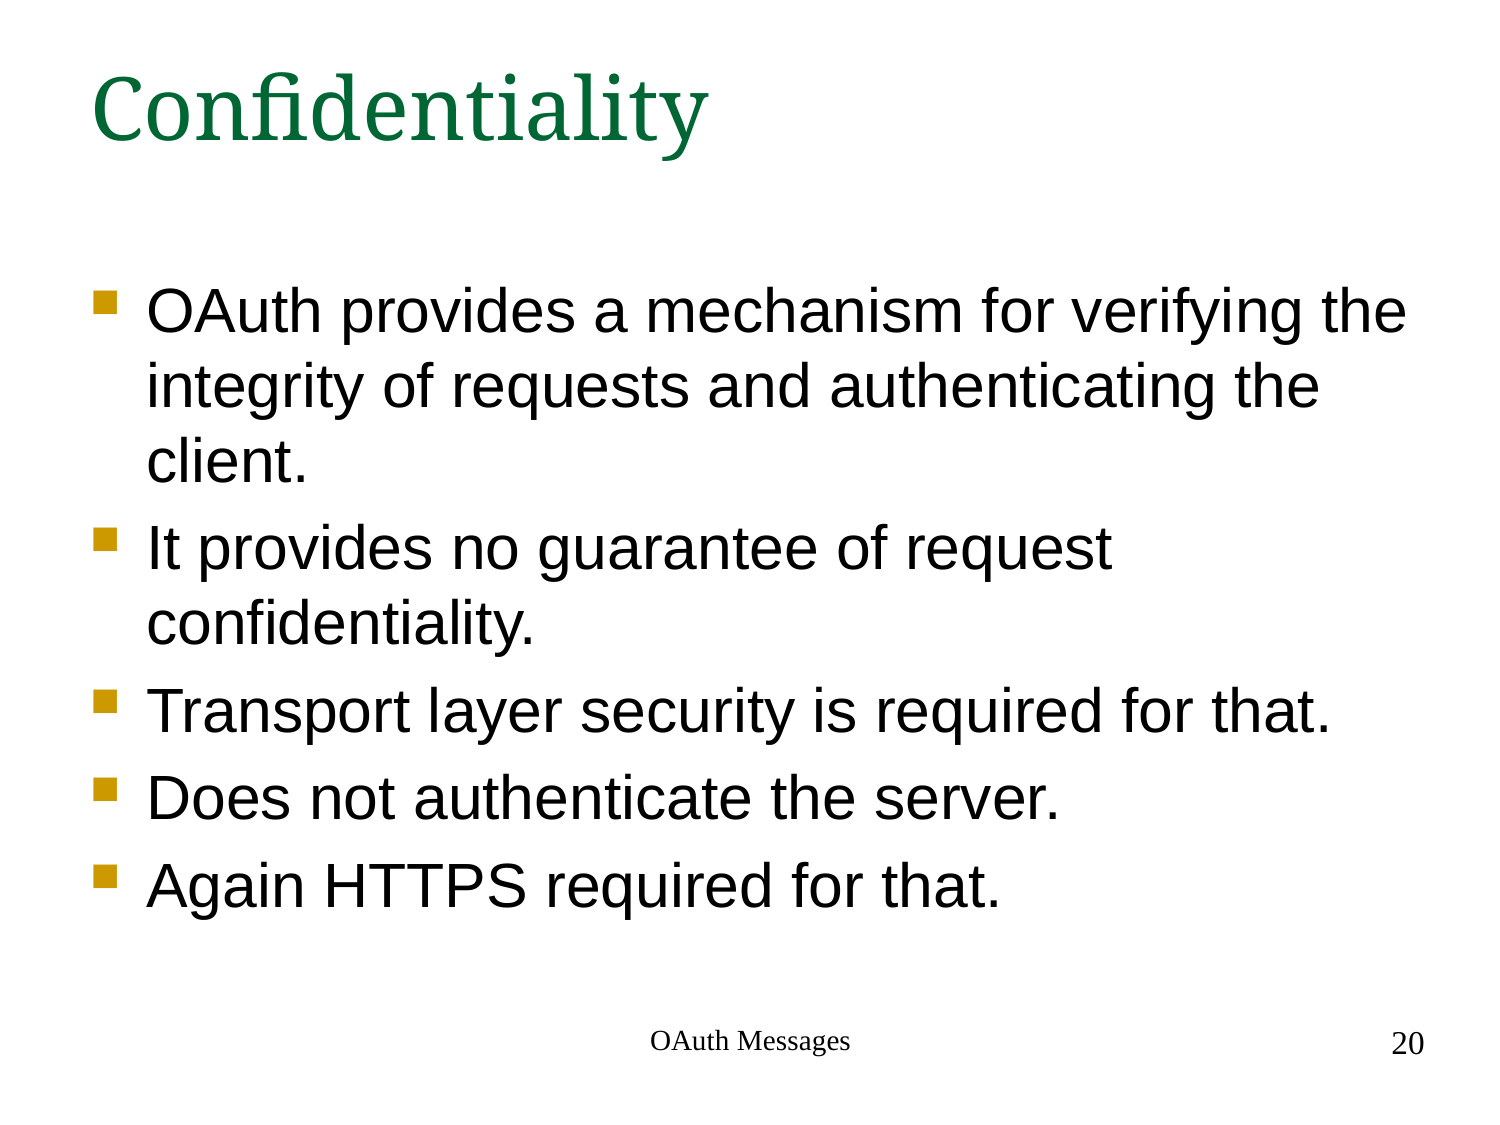

# Confidentiality
OAuth provides a mechanism for verifying the integrity of requests and authenticating the client.
It provides no guarantee of request confidentiality.
Transport layer security is required for that.
Does not authenticate the server.
Again HTTPS required for that.
OAuth Messages
20